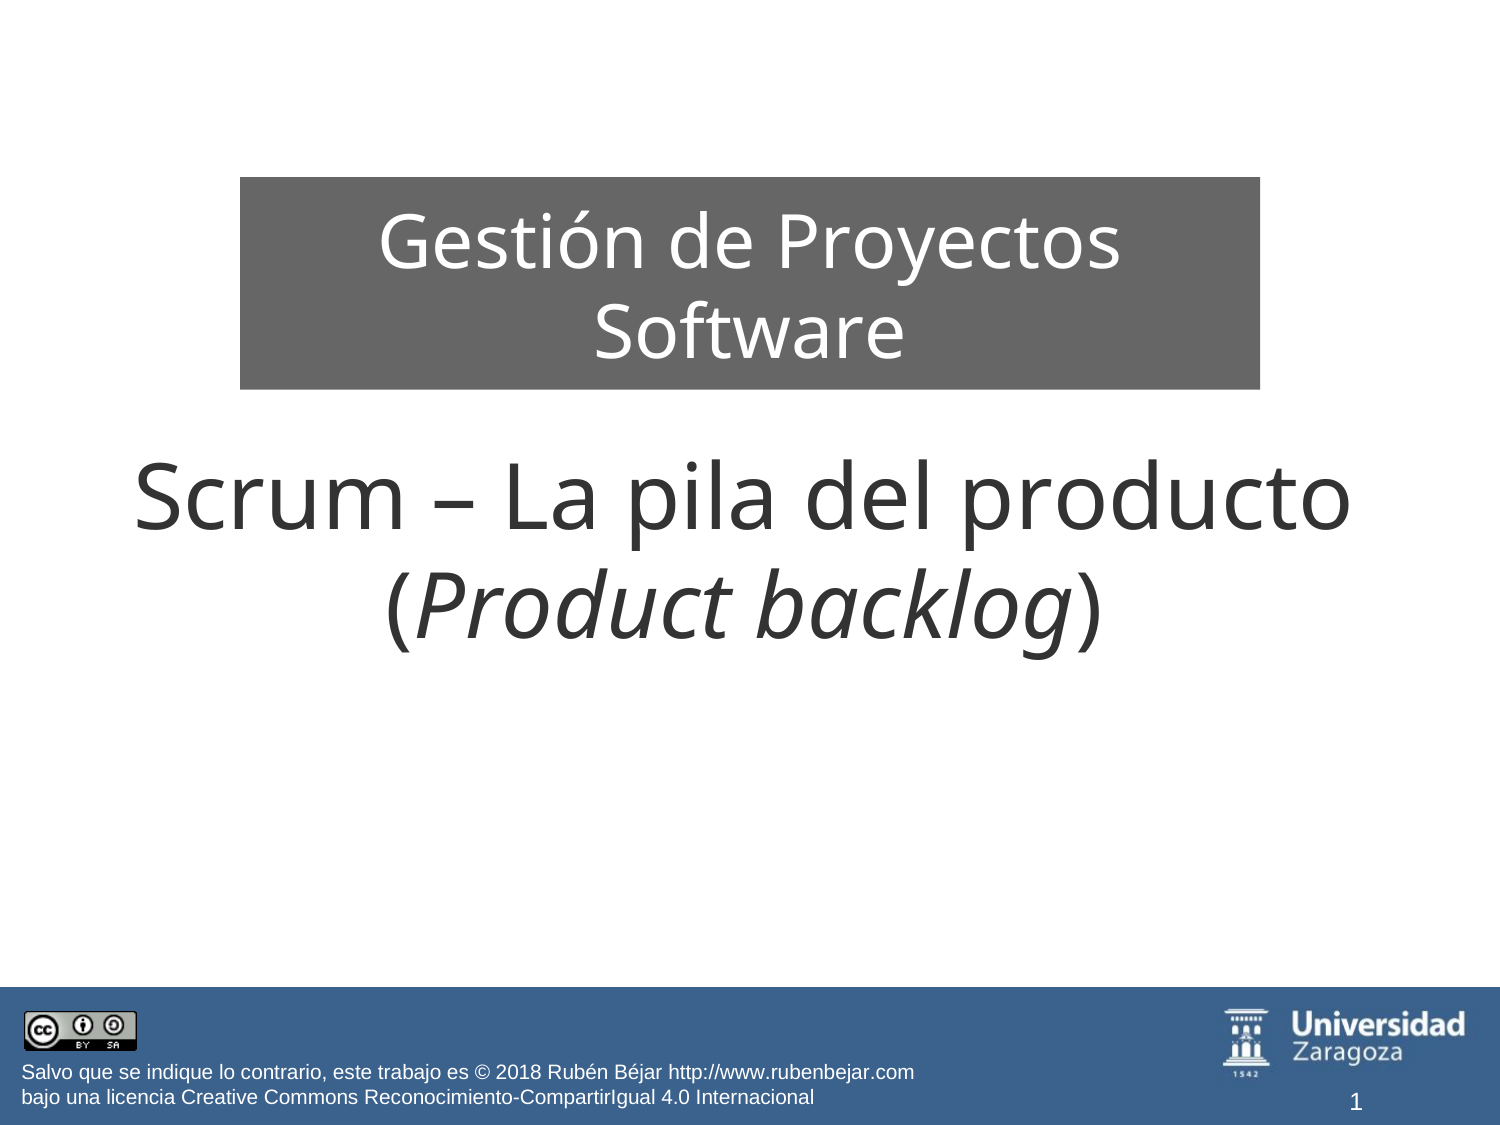

Gestión de Proyectos Software
Scrum – La pila del producto (Product backlog)